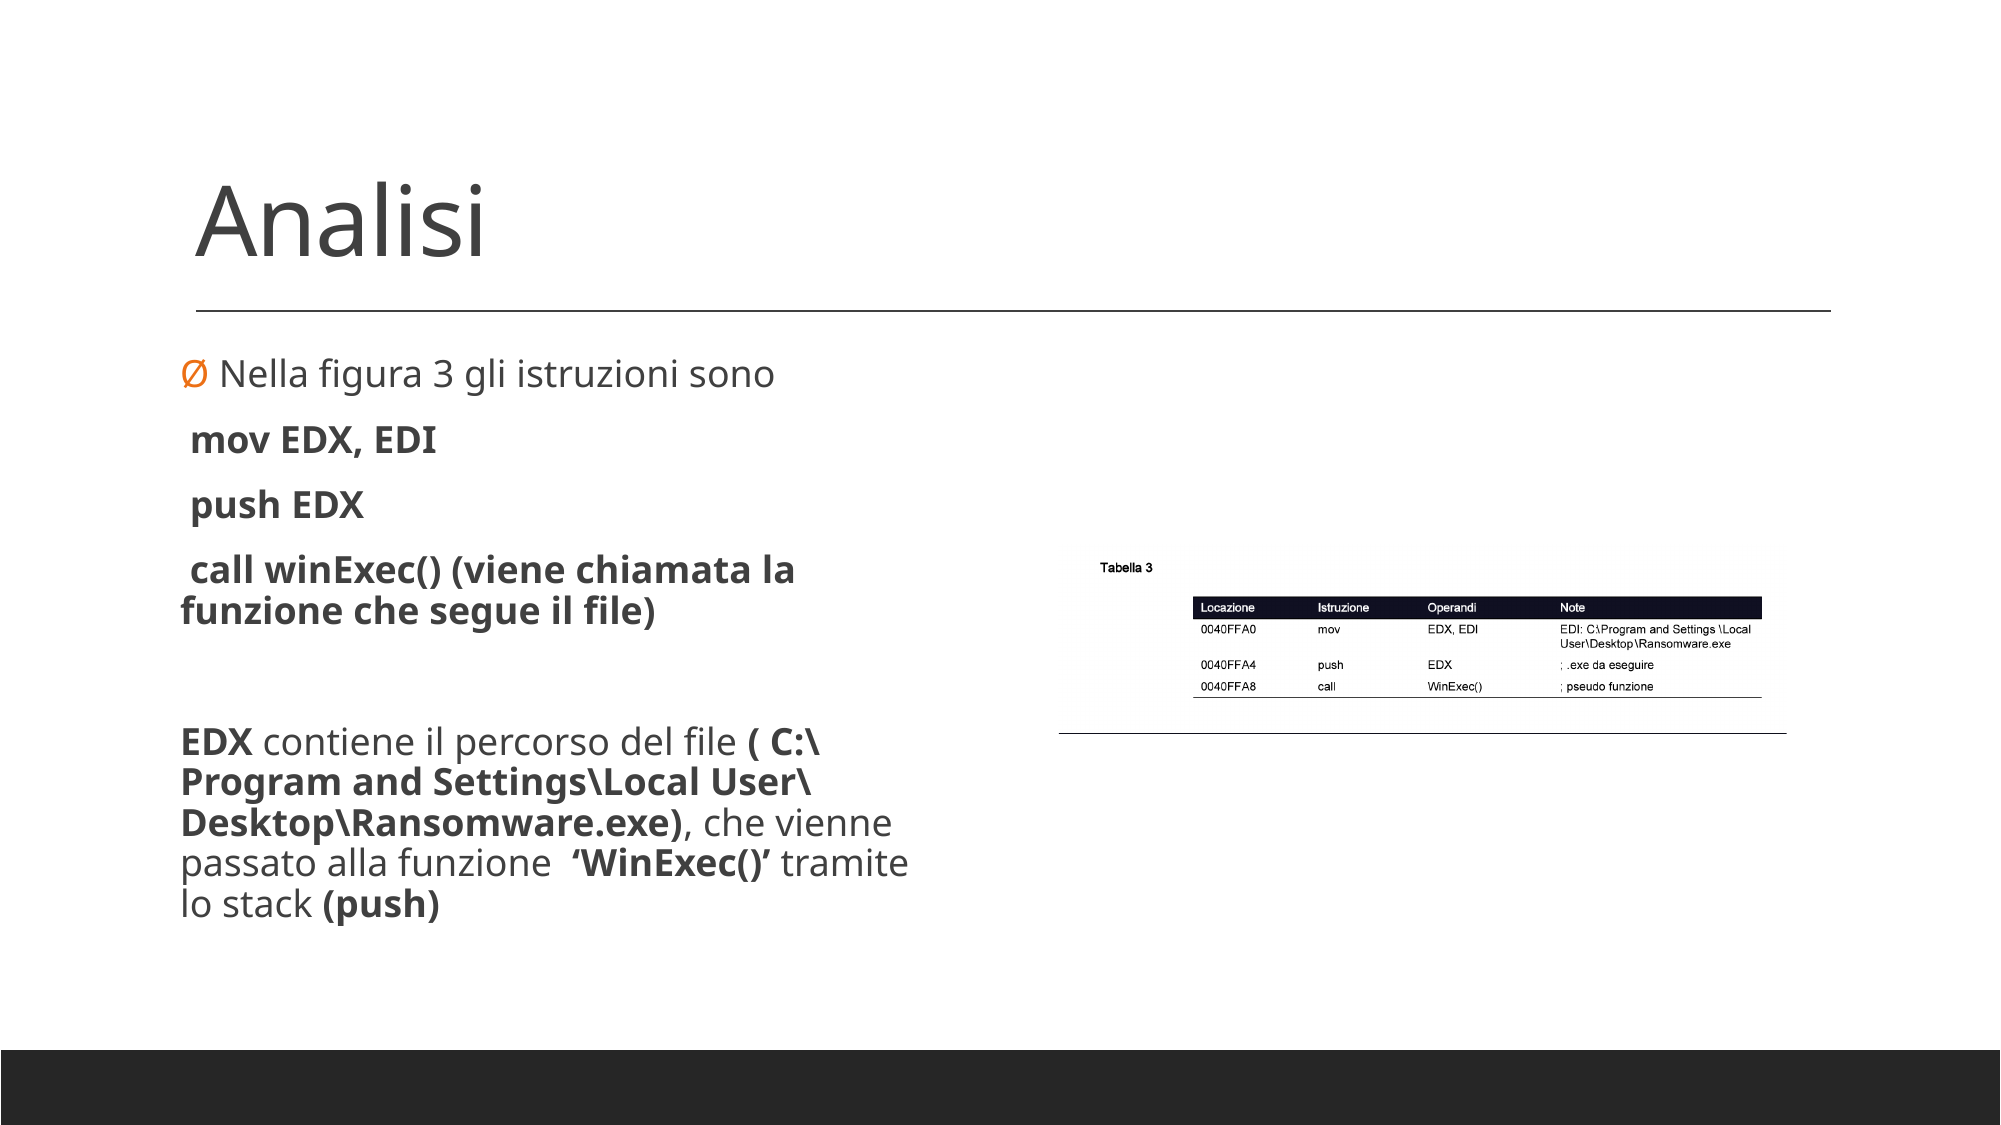

# Analisi
 Nella figura 3 gli istruzioni sono
 mov EDX, EDI
 push EDX
 call winExec() (viene chiamata la funzione che segue il file)
EDX contiene il percorso del file ( C:\Program and Settings\Local User\Desktop\Ransomware.exe), che vienne passato alla funzione ‘WinExec()’ tramite lo stack (push)